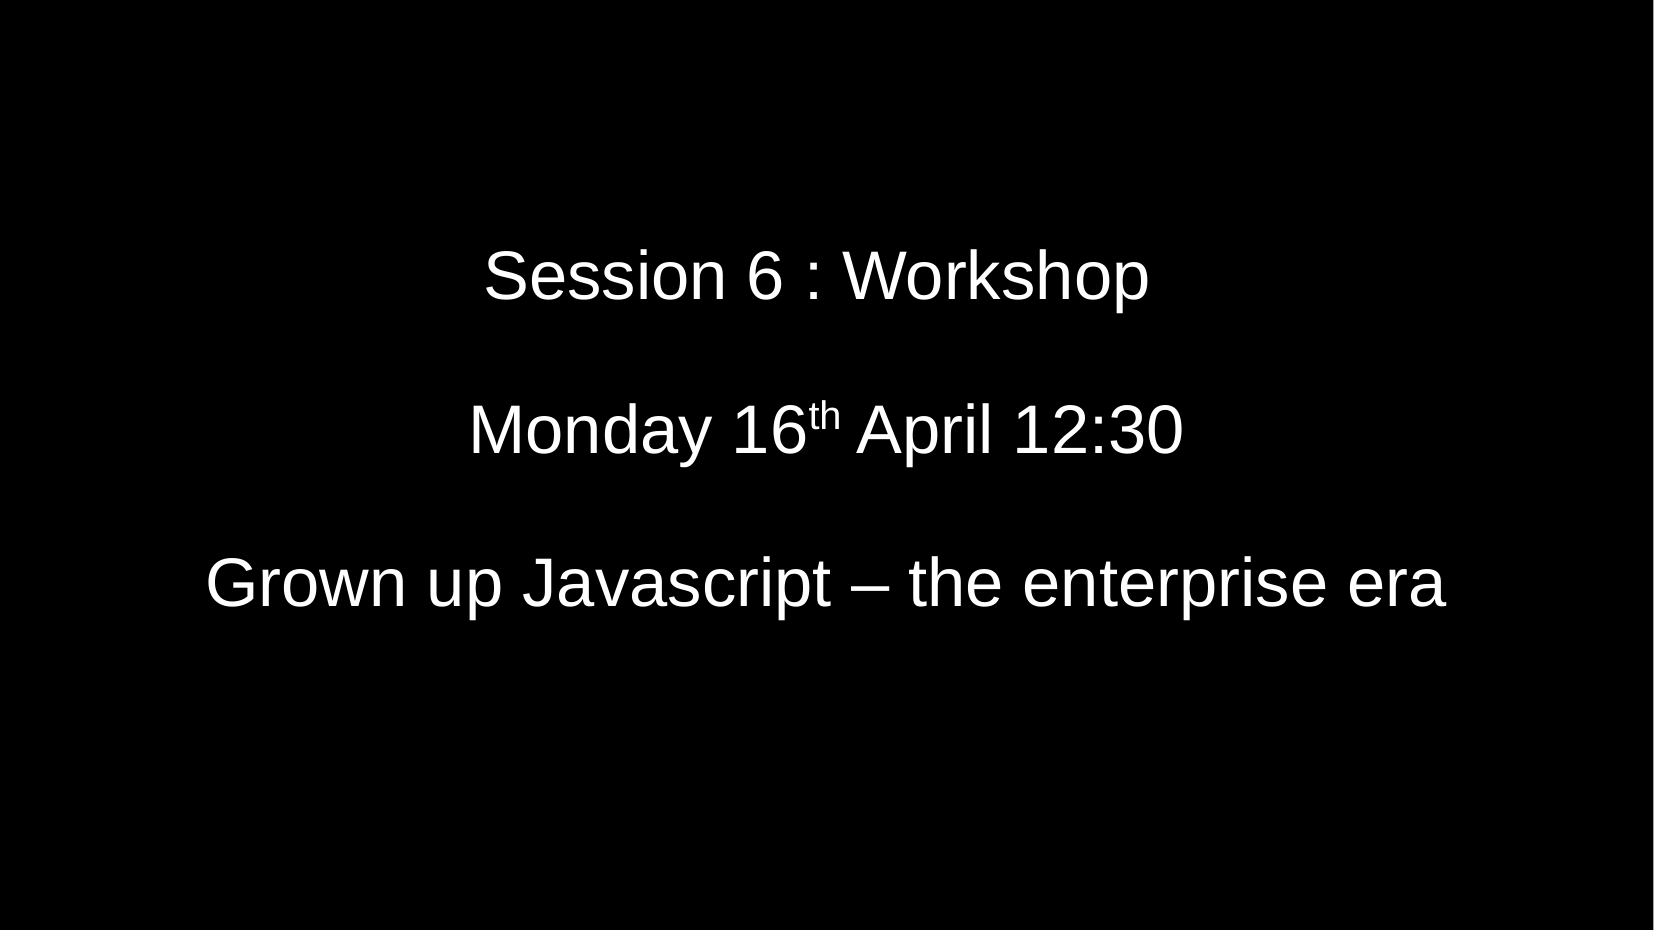

# Session 6 : Workshop Monday 16th April 12:30 Grown up Javascript – the enterprise era